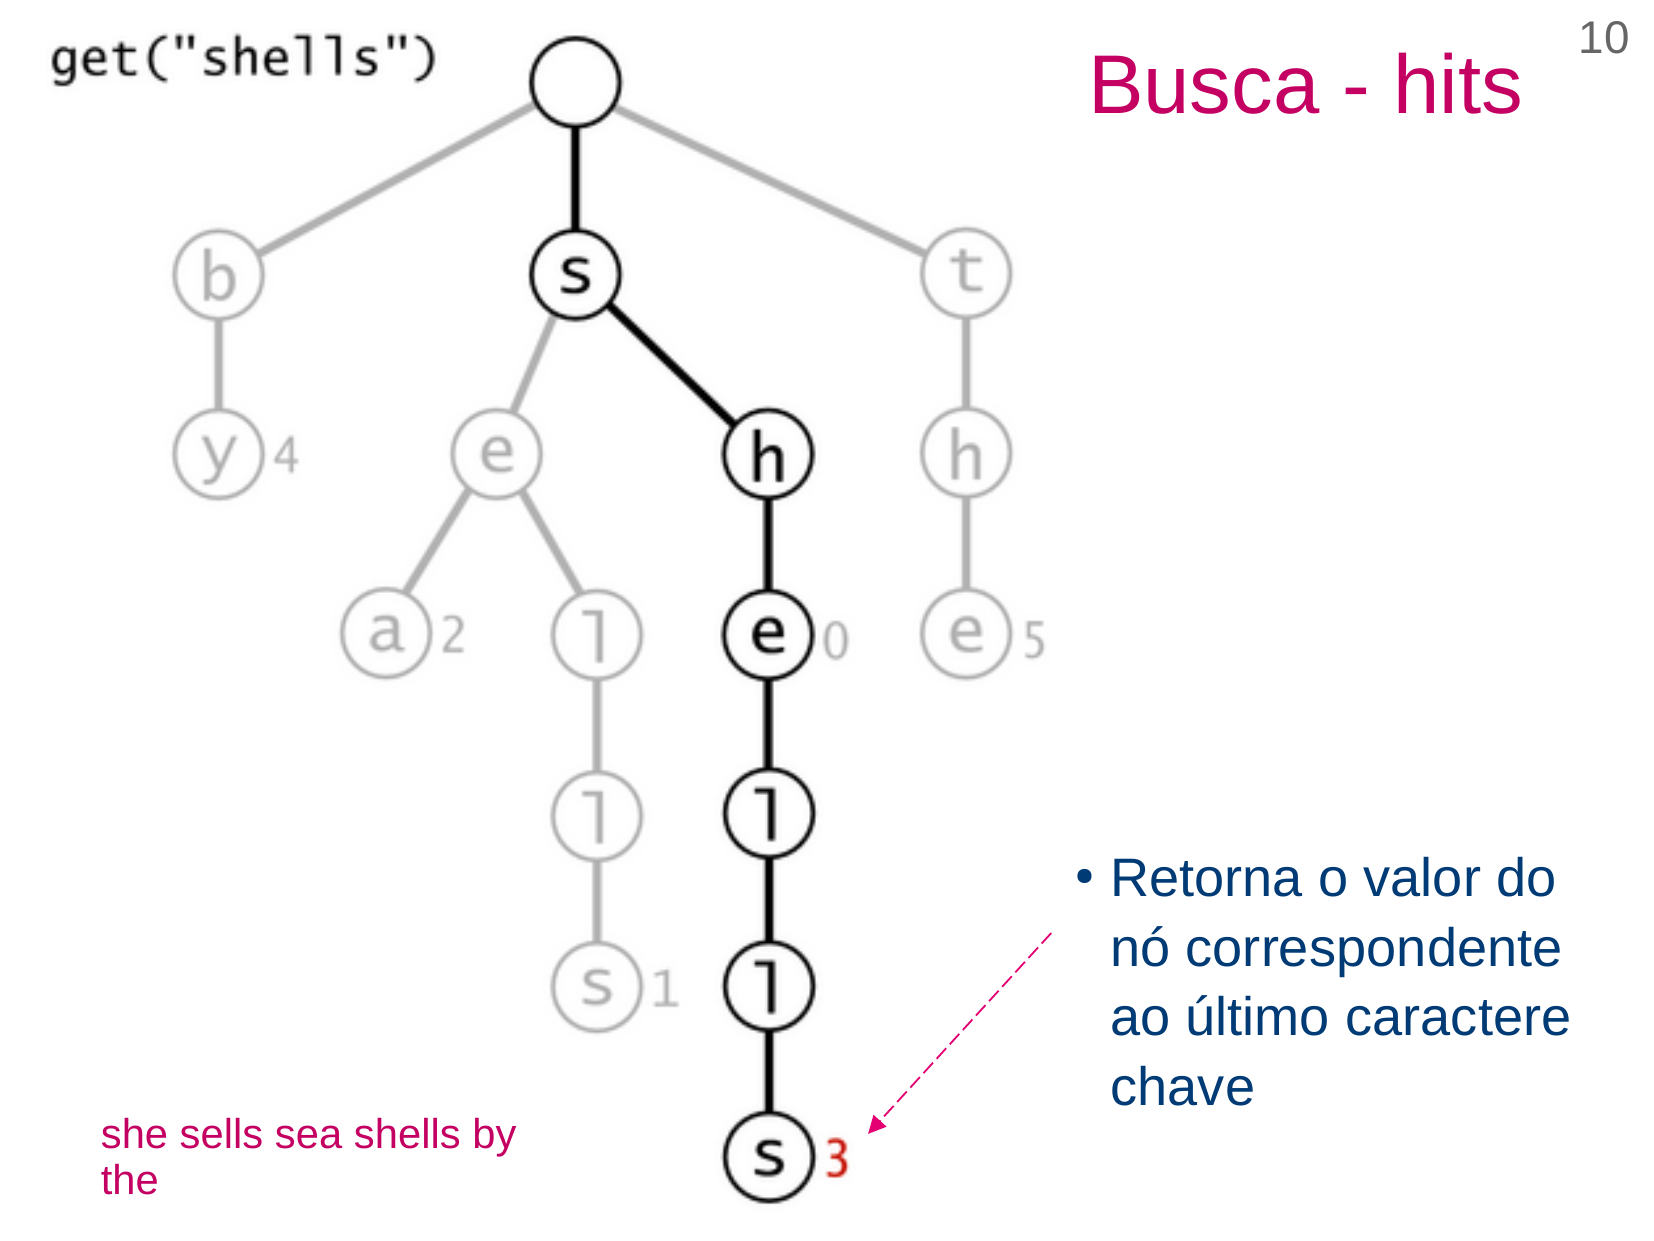

10
# Busca - hits
Retorna o valor do nó correspondente ao último caractere chave
she sells sea shells by the